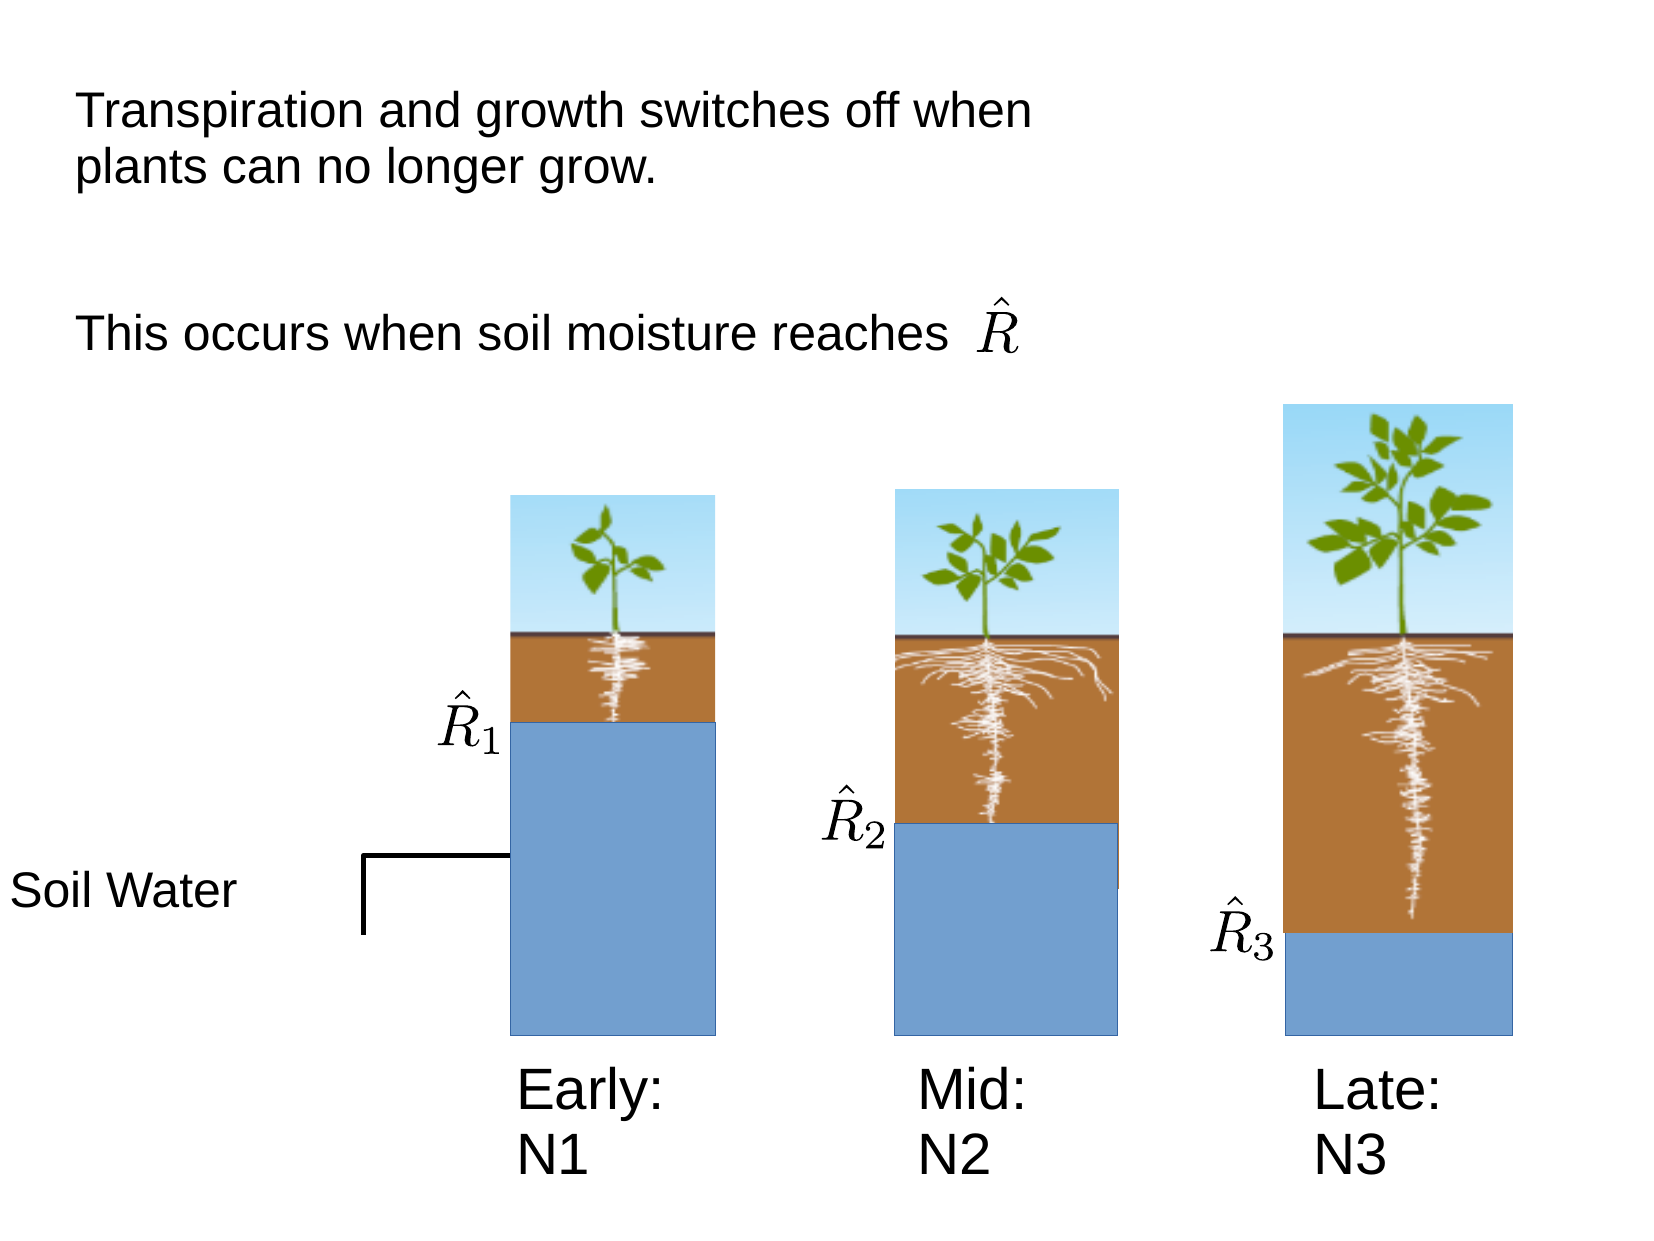

Transpiration and growth switches off when plants can no longer grow.
This occurs when soil moisture reaches
Soil Water
Early: N1
Mid:
N2
Late:
N3